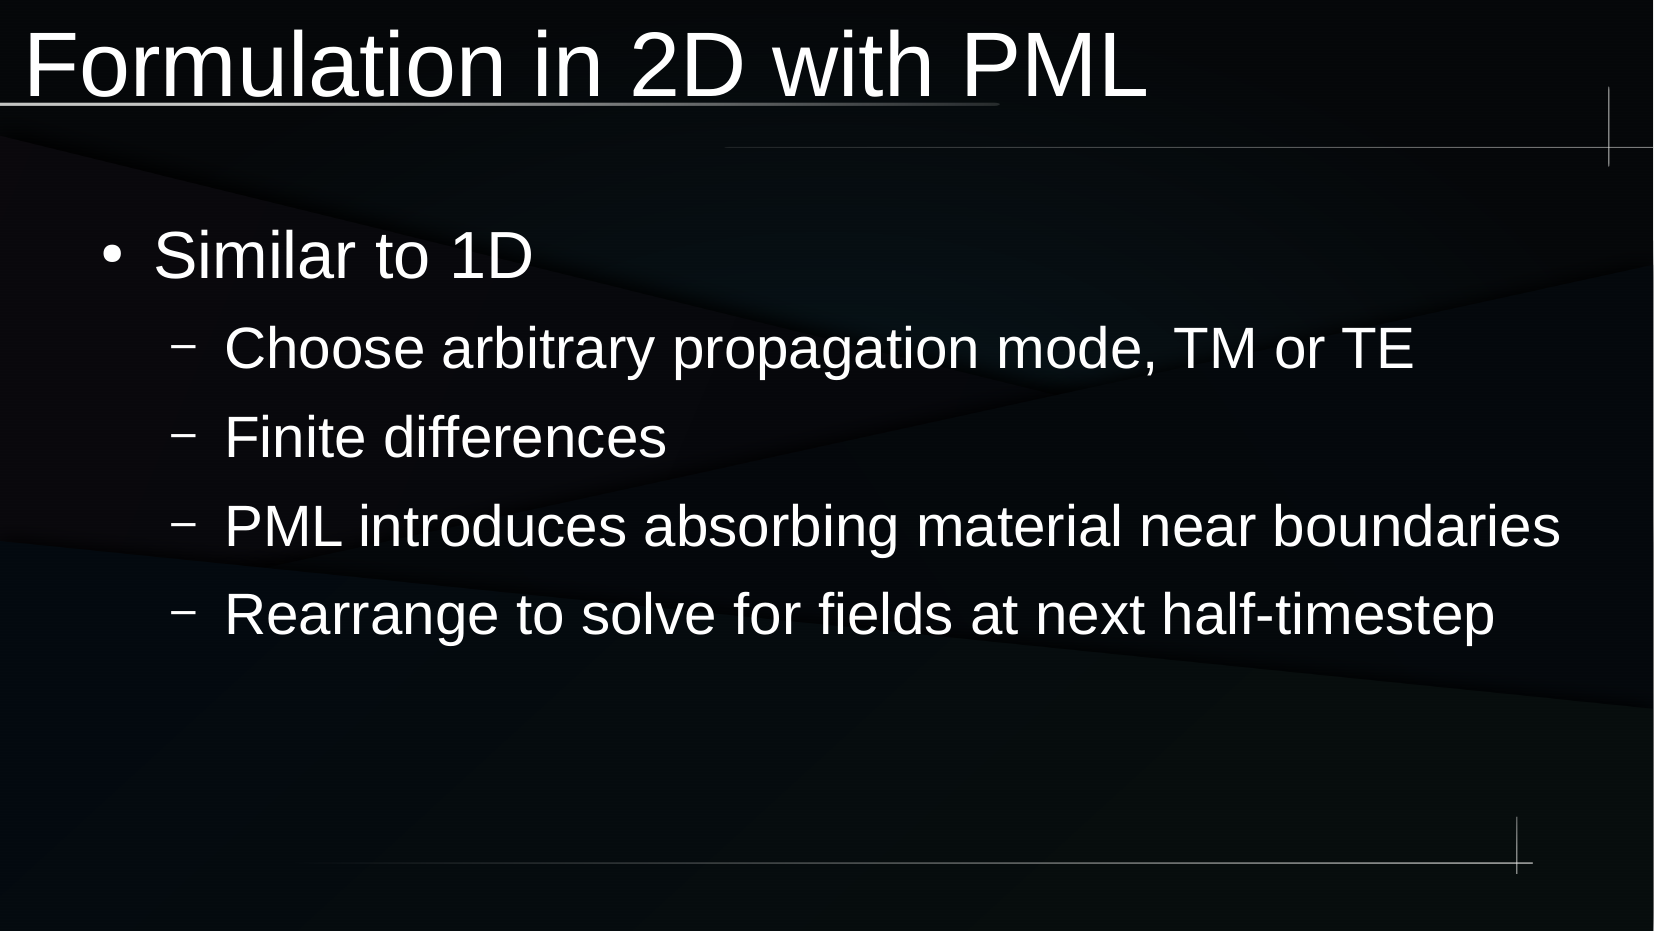

# Formulation in 2D with PML
Similar to 1D
Choose arbitrary propagation mode, TM or TE
Finite differences
PML introduces absorbing material near boundaries
Rearrange to solve for fields at next half-timestep